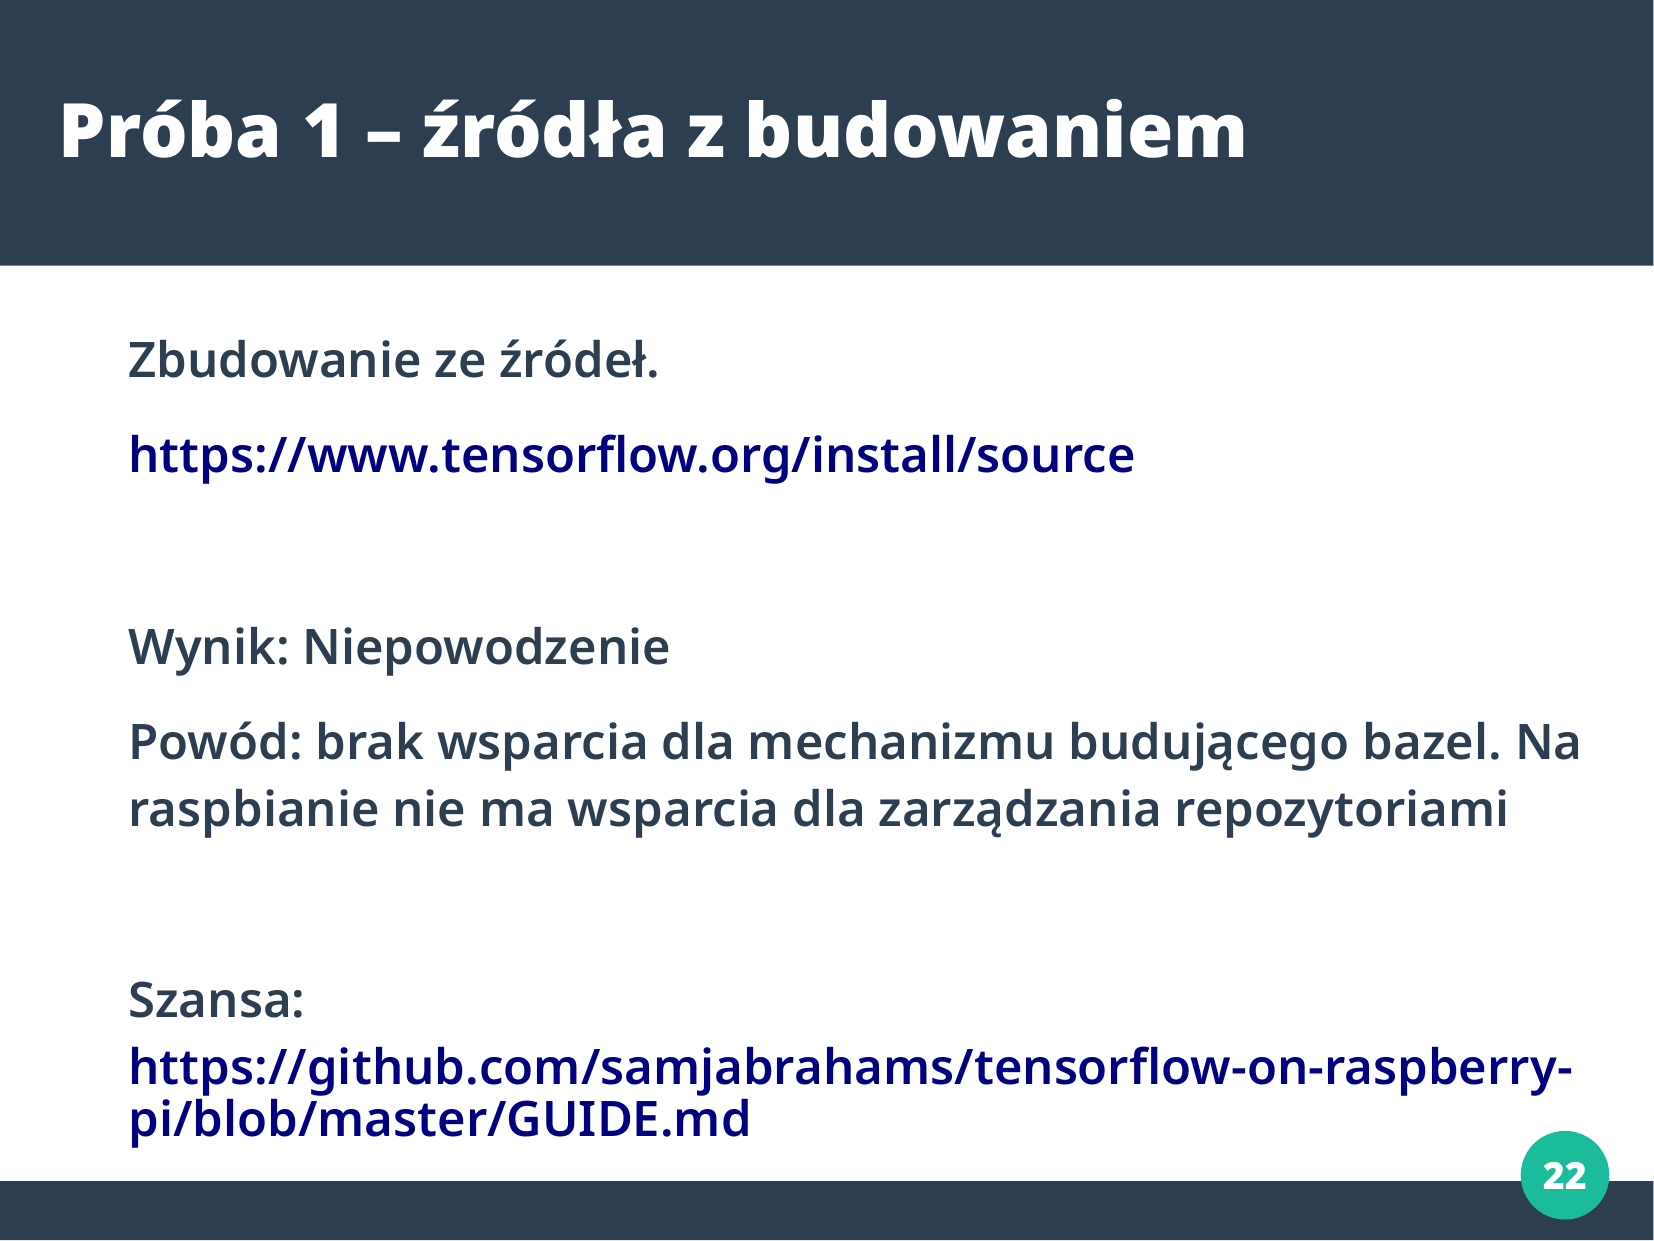

# Próba 1 – źródła z budowaniem
Zbudowanie ze źródeł.
https://www.tensorflow.org/install/source
Wynik: Niepowodzenie
Powód: brak wsparcia dla mechanizmu budującego bazel. Na raspbianie nie ma wsparcia dla zarządzania repozytoriami
Szansa: https://github.com/samjabrahams/tensorflow-on-raspberry-pi/blob/master/GUIDE.md
22